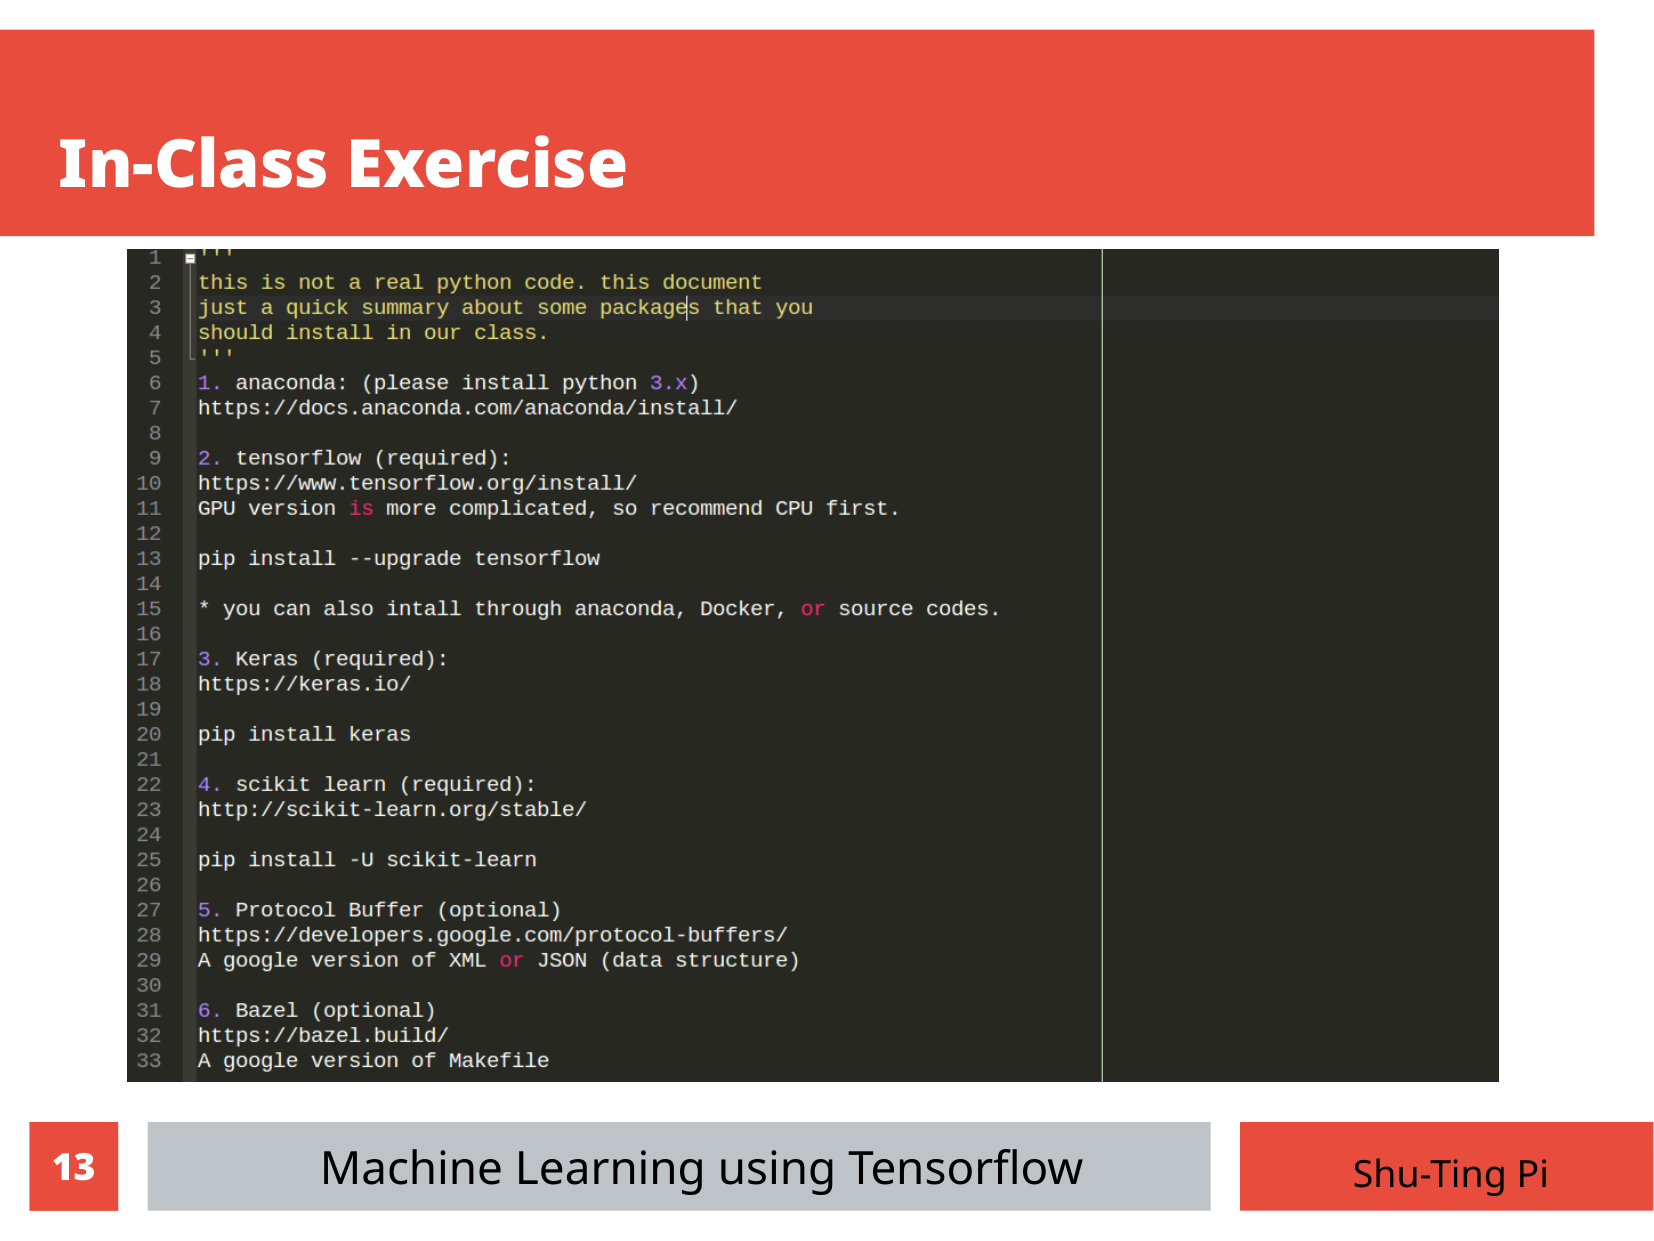

# In-Class Exercise
13
Machine Learning using Tensorflow
Shu-Ting Pi